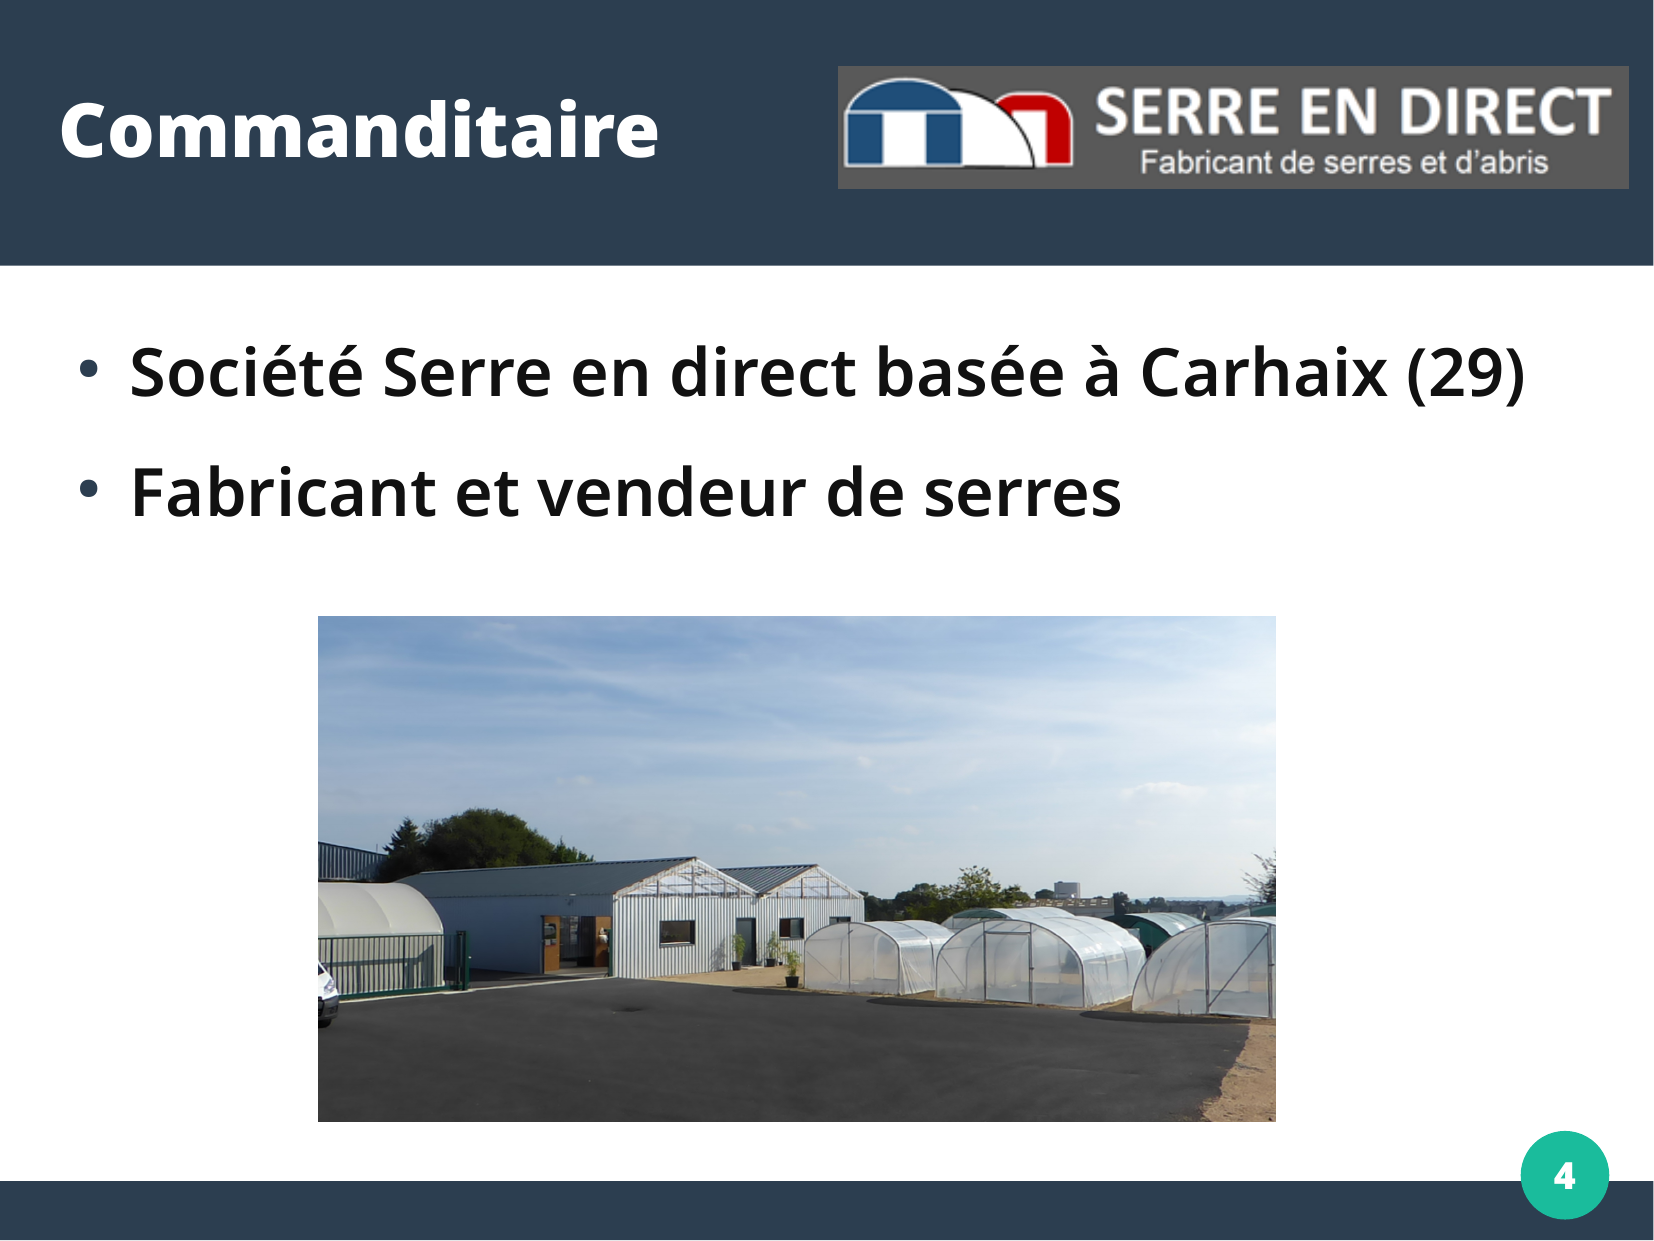

# Commanditaire
Société Serre en direct basée à Carhaix (29)
Fabricant et vendeur de serres
4